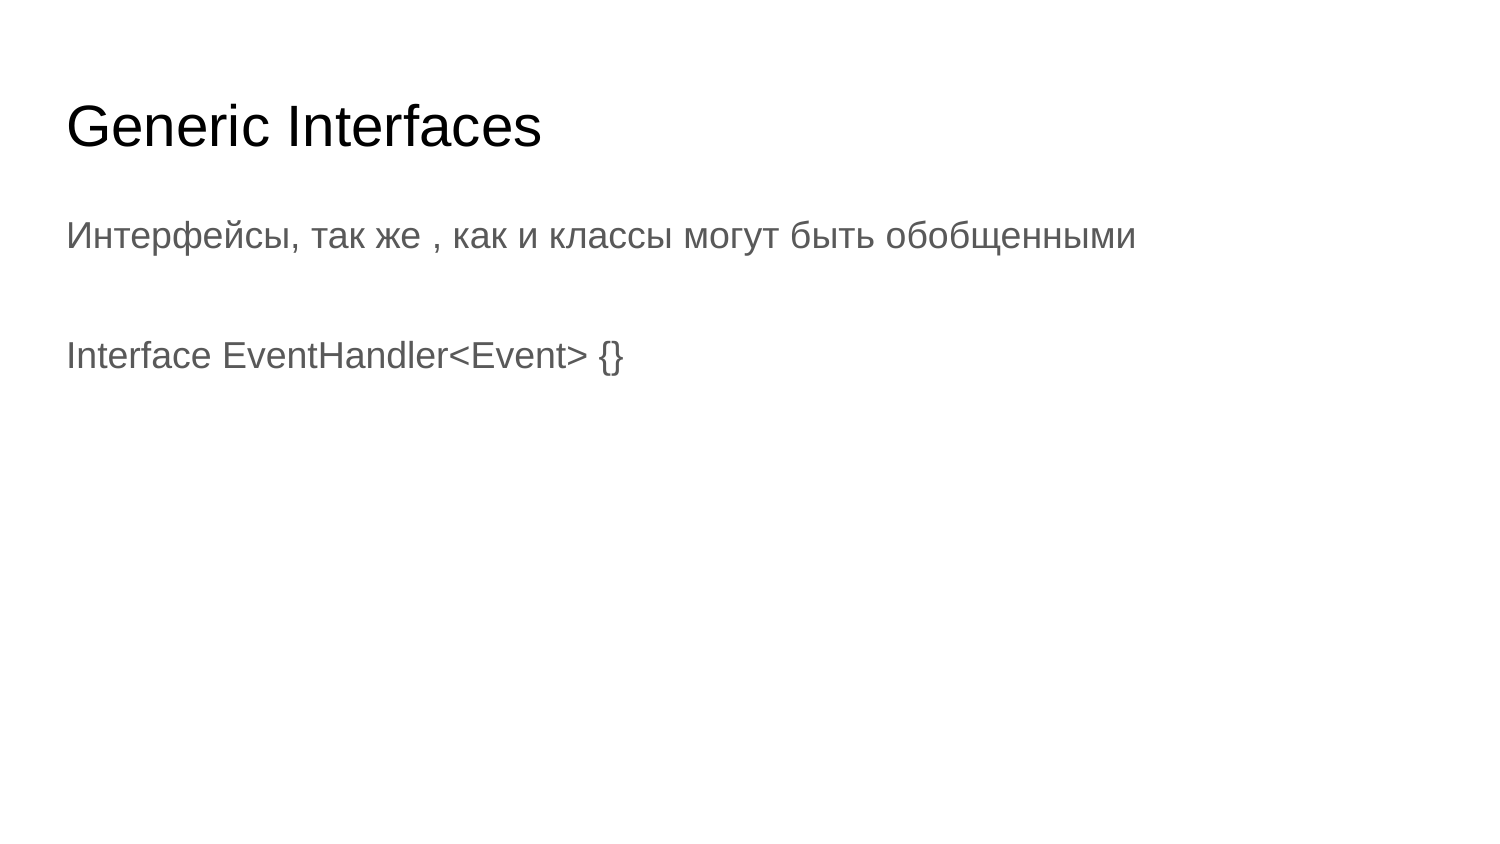

# Generic Interfaces
Интерфейсы, так же , как и классы могут быть обобщенными
Interface EventHandler<Event> {}